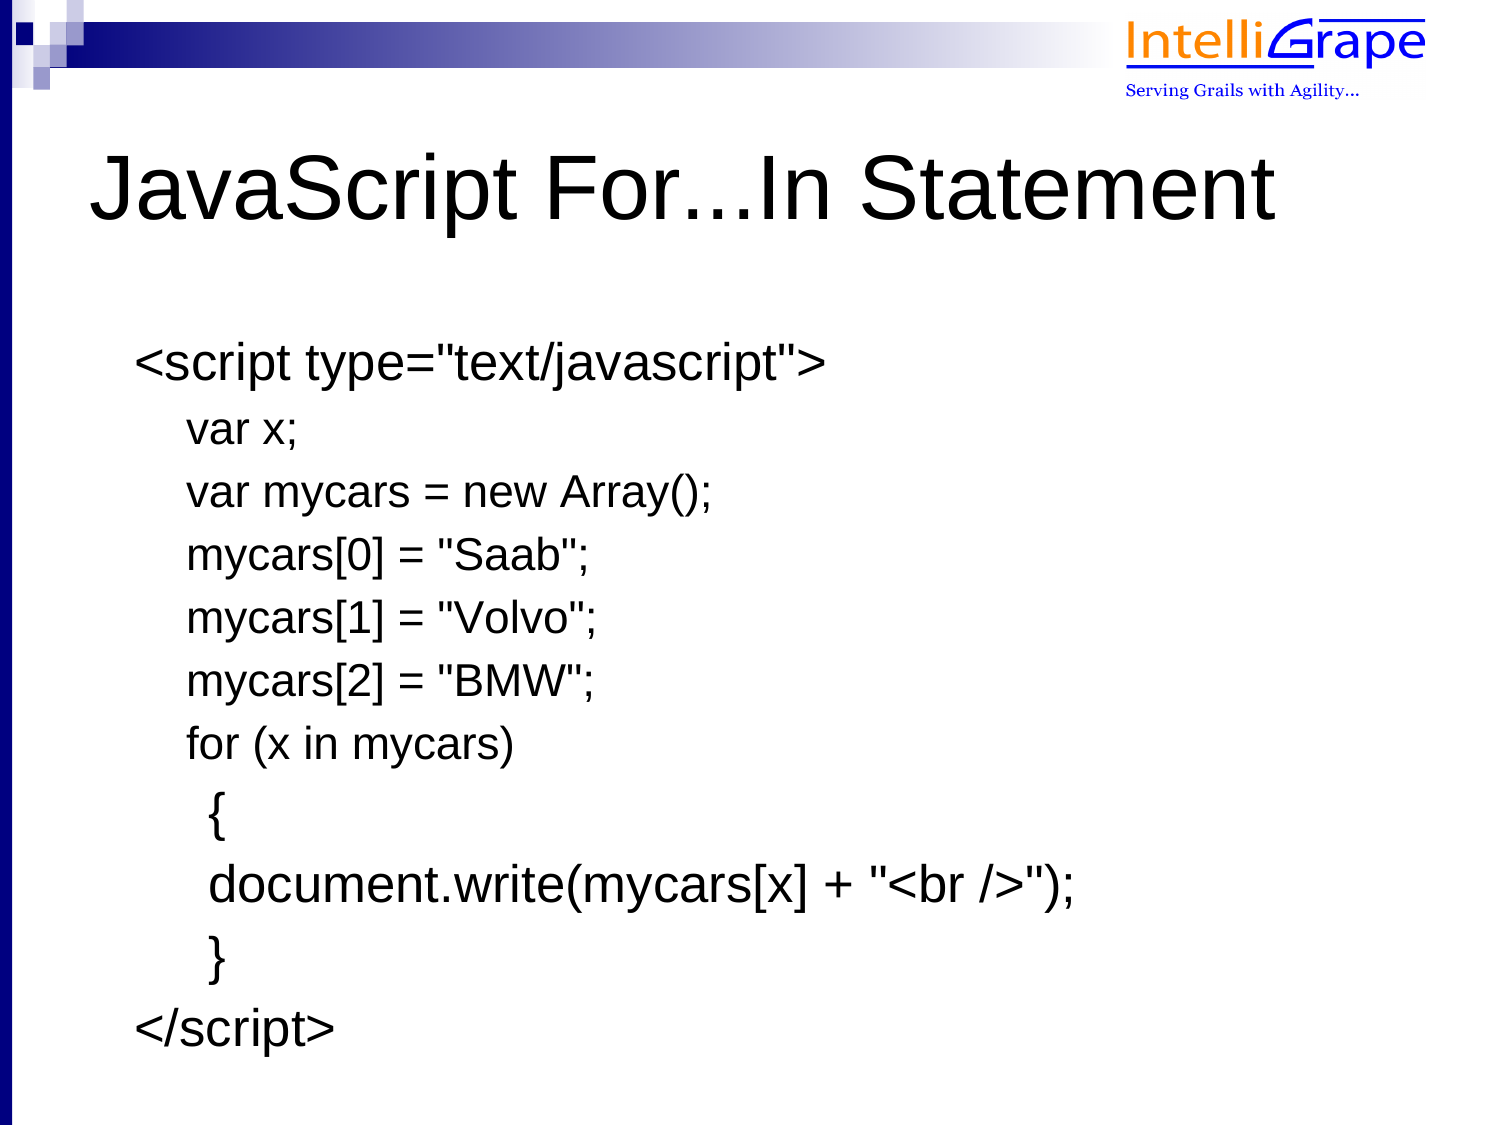

# JavaScript For...In Statement
<script type="text/javascript">
var x;
var mycars = new Array();
mycars[0] = "Saab";
mycars[1] = "Volvo";
mycars[2] = "BMW";
for (x in mycars)
 			{
 			document.write(mycars[x] + "<br />");
 	}
</script>